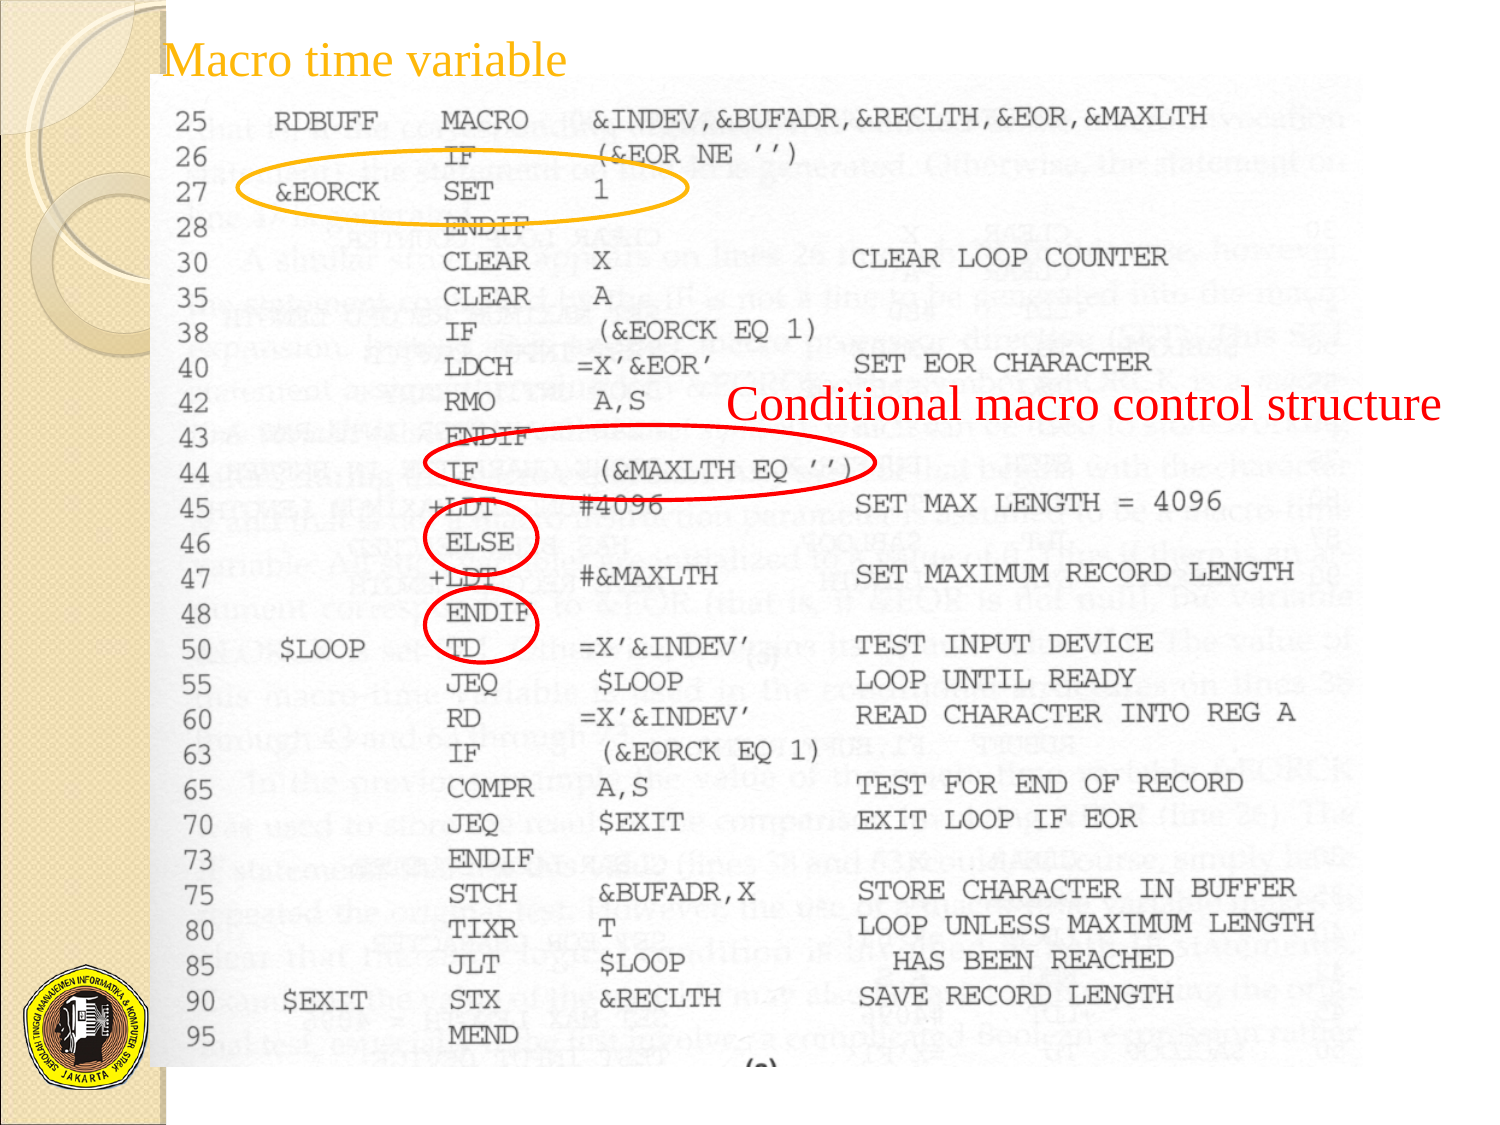

Macro time variable
Conditional macro control structure